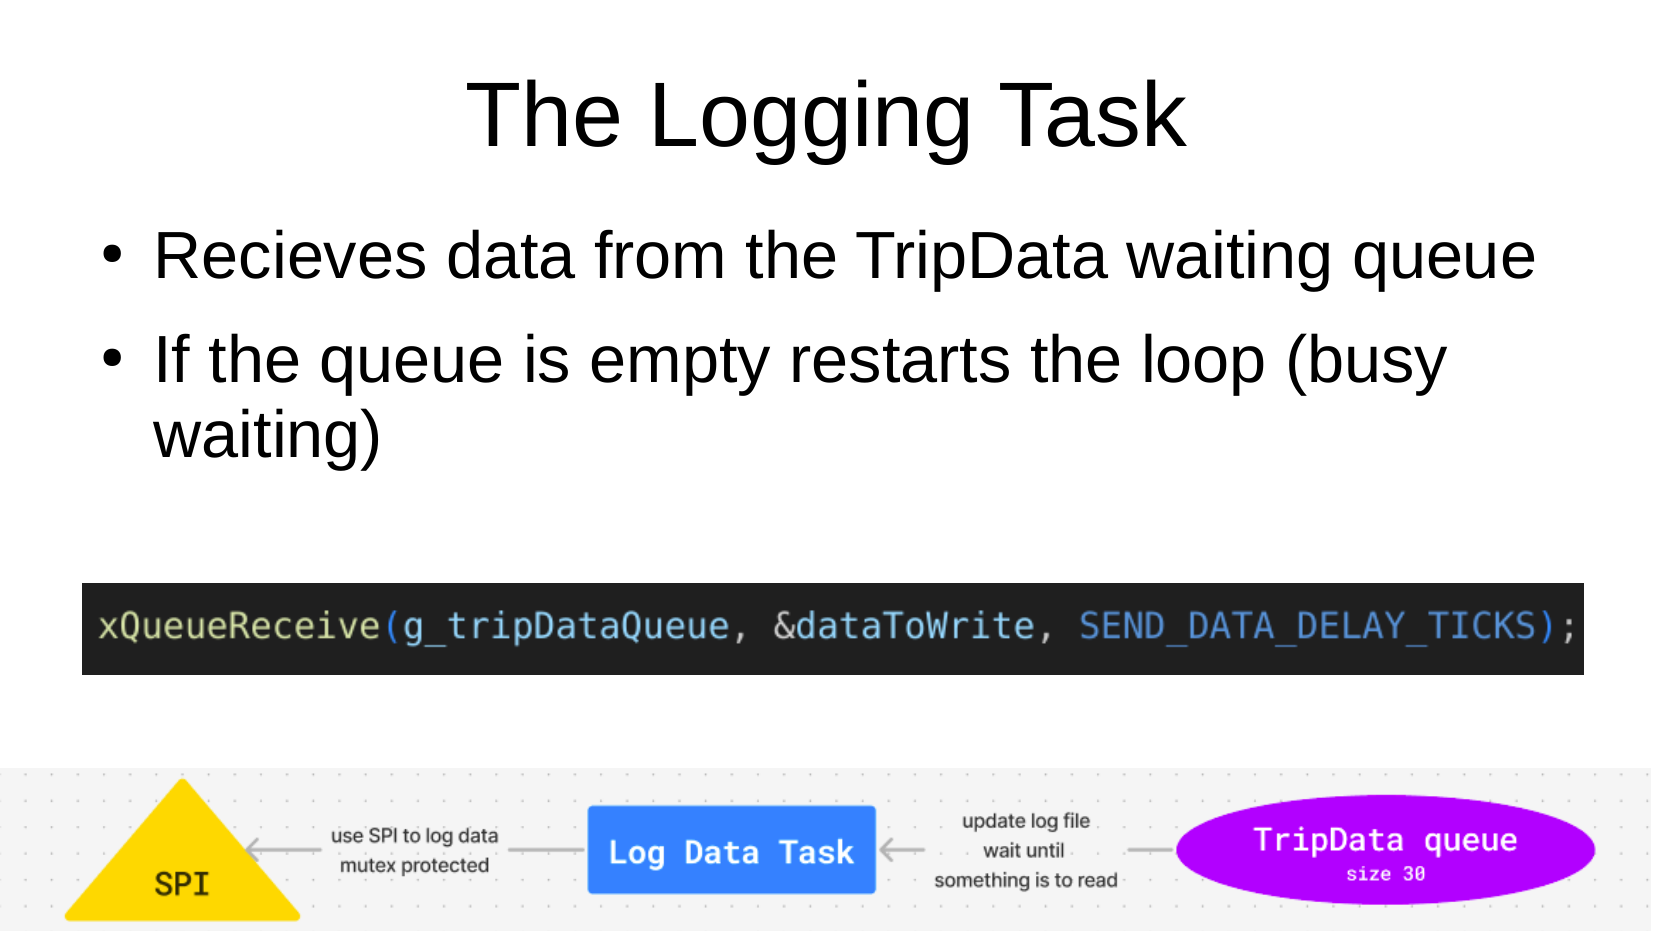

# The Logging Task
Recieves data from the TripData waiting queue
If the queue is empty restarts the loop (busy waiting)